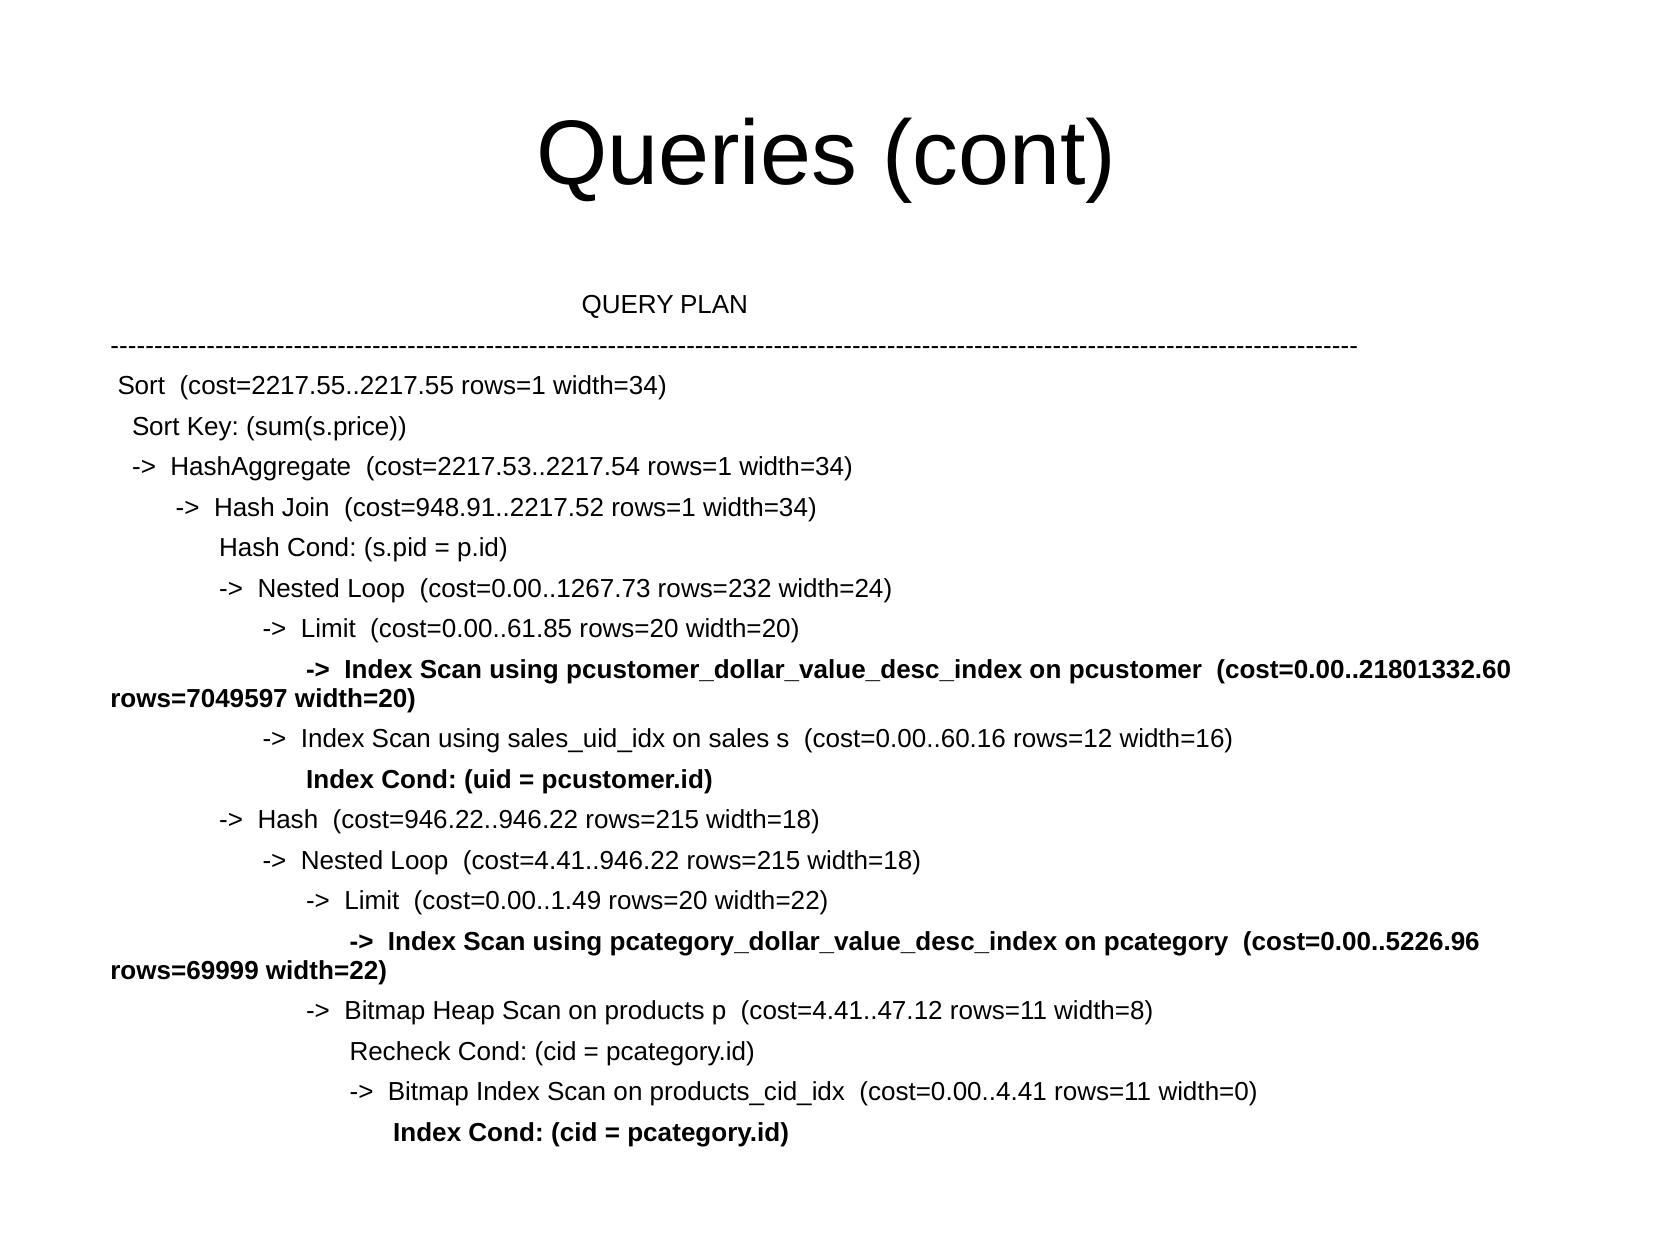

# Queries (cont)
 QUERY PLAN
-----------------------------------------------------------------------------------------------------------------------------------------------
 Sort (cost=2217.55..2217.55 rows=1 width=34)
 Sort Key: (sum(s.price))
 -> HashAggregate (cost=2217.53..2217.54 rows=1 width=34)
 -> Hash Join (cost=948.91..2217.52 rows=1 width=34)
 Hash Cond: (s.pid = p.id)
 -> Nested Loop (cost=0.00..1267.73 rows=232 width=24)
 -> Limit (cost=0.00..61.85 rows=20 width=20)
 -> Index Scan using pcustomer_dollar_value_desc_index on pcustomer (cost=0.00..21801332.60 rows=7049597 width=20)
 -> Index Scan using sales_uid_idx on sales s (cost=0.00..60.16 rows=12 width=16)
 Index Cond: (uid = pcustomer.id)
 -> Hash (cost=946.22..946.22 rows=215 width=18)
 -> Nested Loop (cost=4.41..946.22 rows=215 width=18)
 -> Limit (cost=0.00..1.49 rows=20 width=22)
 -> Index Scan using pcategory_dollar_value_desc_index on pcategory (cost=0.00..5226.96 rows=69999 width=22)
 -> Bitmap Heap Scan on products p (cost=4.41..47.12 rows=11 width=8)
 Recheck Cond: (cid = pcategory.id)
 -> Bitmap Index Scan on products_cid_idx (cost=0.00..4.41 rows=11 width=0)
 Index Cond: (cid = pcategory.id)